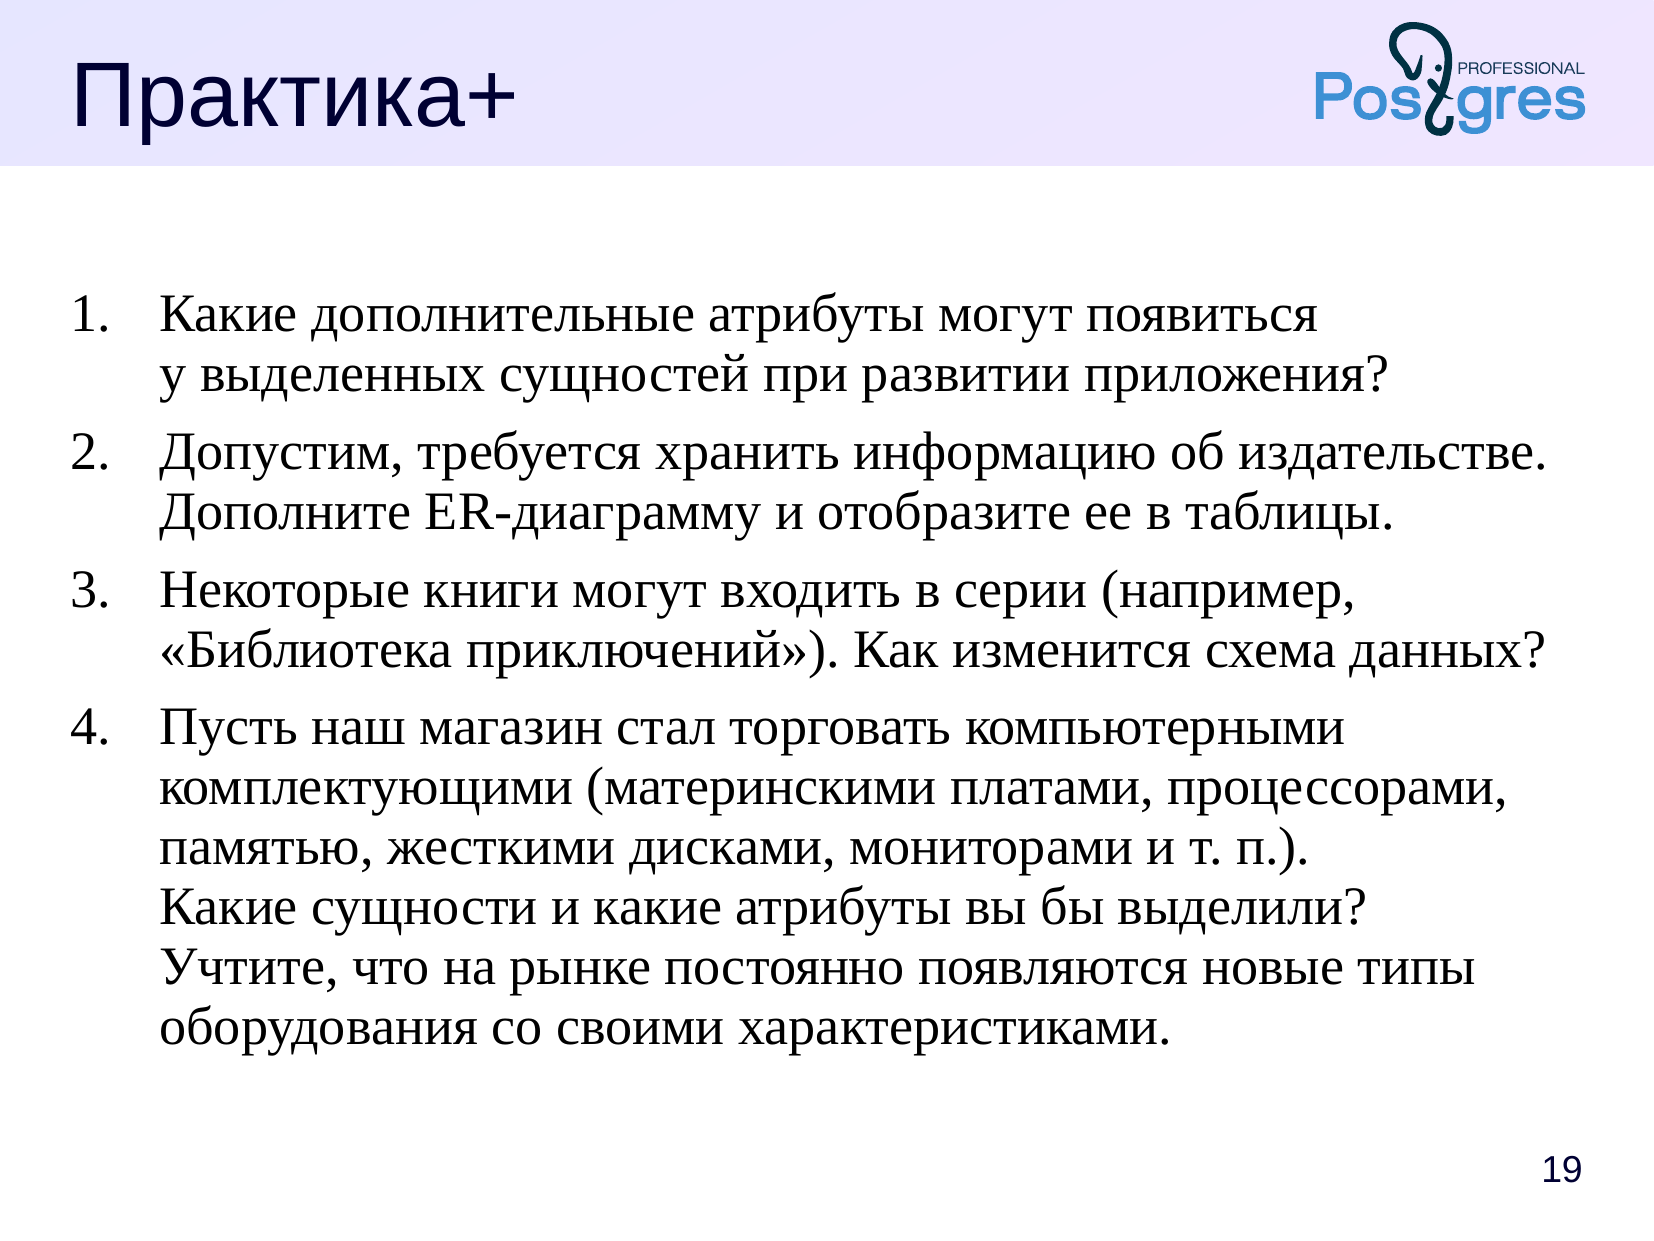

# Практика+
Какие дополнительные атрибуты могут появиться
у выделенных сущностей при развитии приложения?
Допустим, требуется хранить информацию об издательстве.
Дополните ER-диаграмму и отобразите ее в таблицы.
Некоторые книги могут входить в серии (например, «Библиотека приключений»). Как изменится схема данных?
Пусть наш магазин стал торговать компьютерными комплектующими (материнскими платами, процессорами, памятью, жесткими дисками, мониторами и т. п.).
Какие сущности и какие атрибуты вы бы выделили?
Учтите, что на рынке постоянно появляются новые типы оборудования со своими характеристиками.